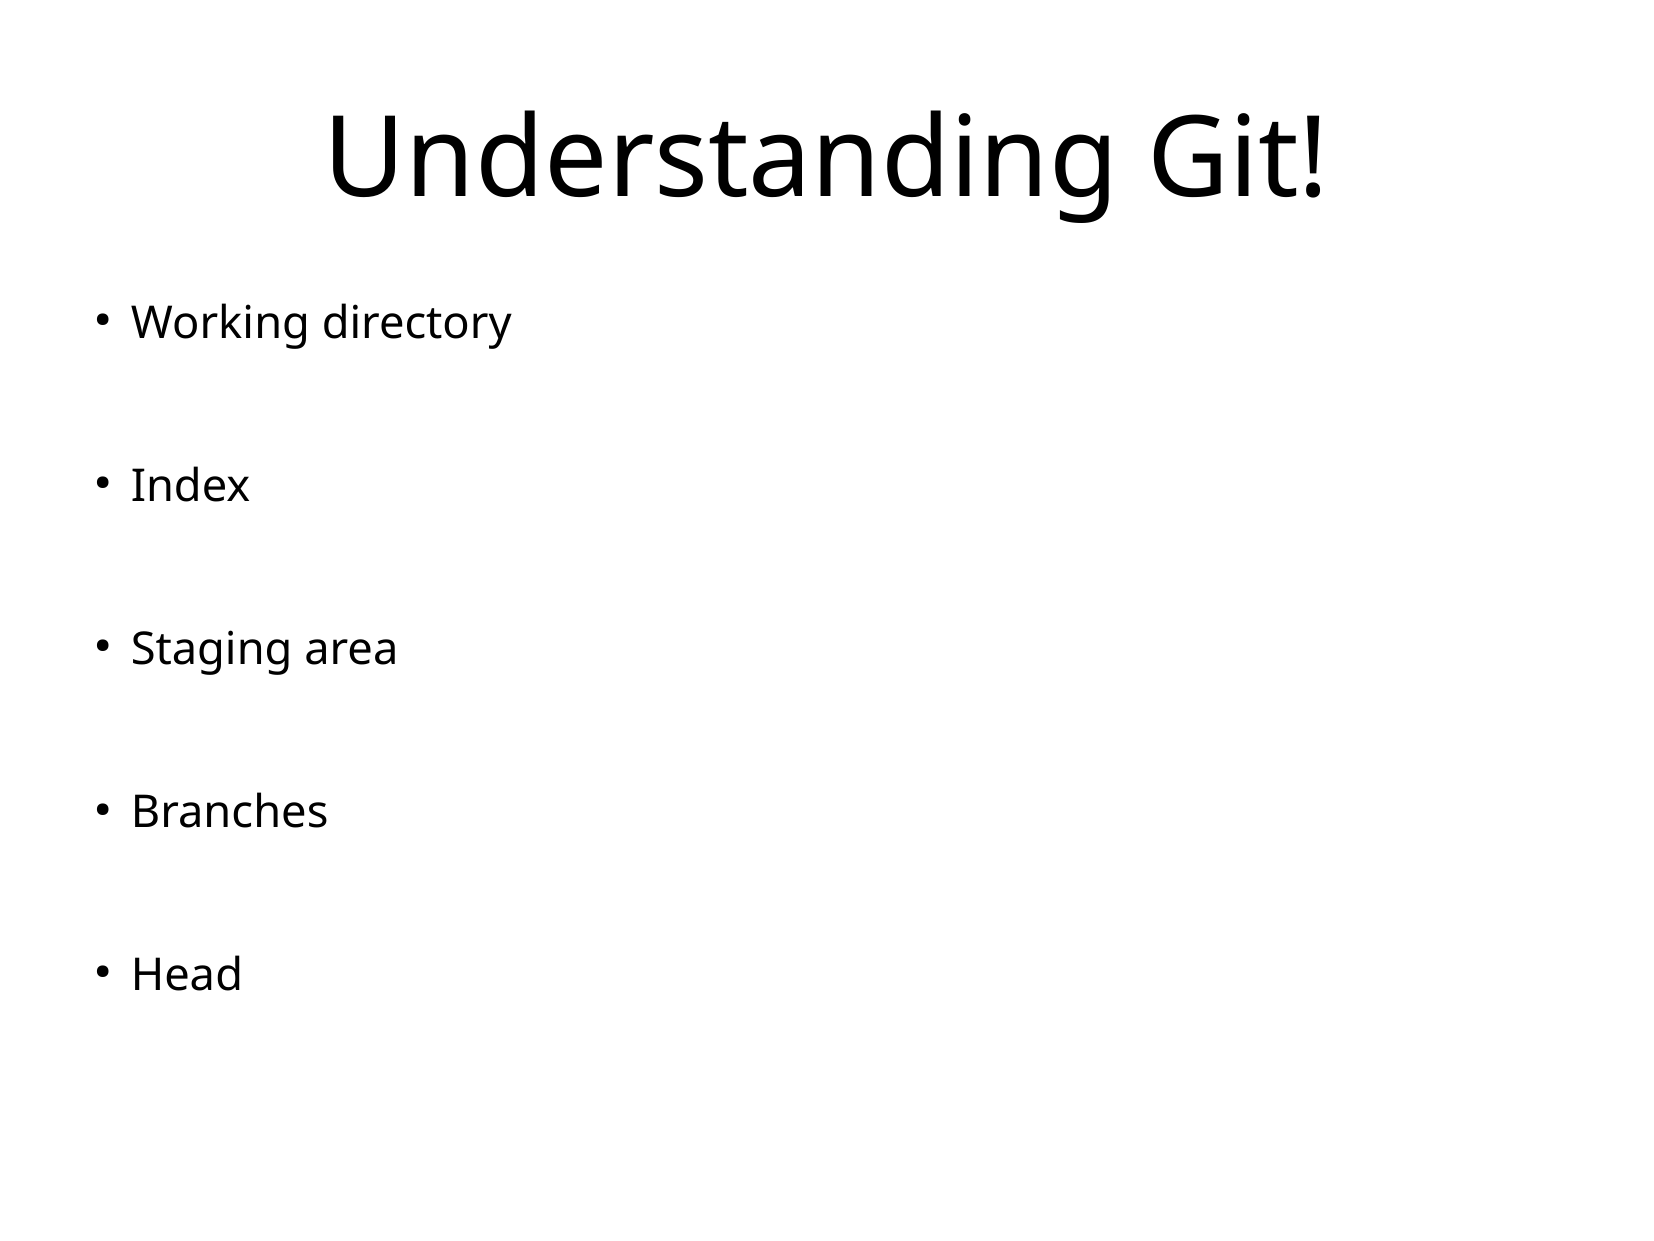

# Understanding Git!
Working directory
Index
Staging area
Branches
Head